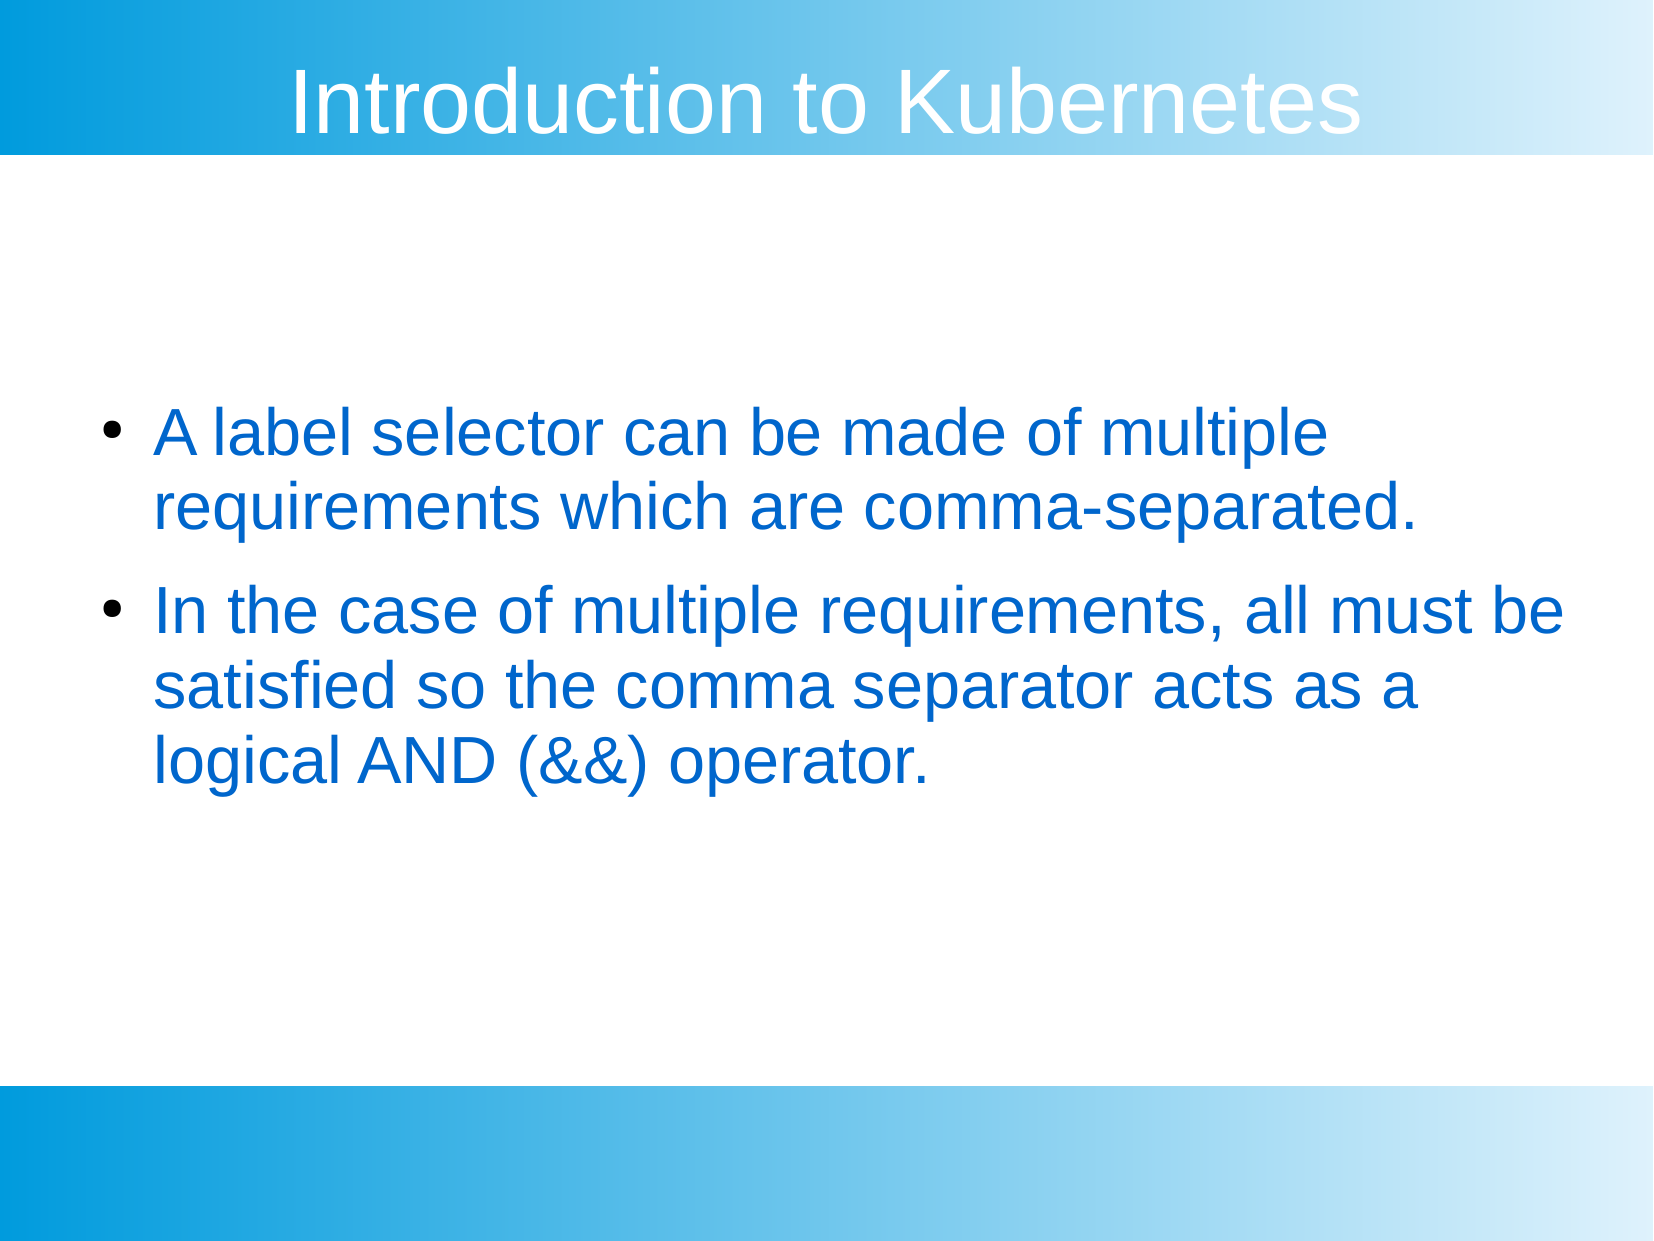

# Introduction to Kubernetes
A label selector can be made of multiple requirements which are comma-separated.
In the case of multiple requirements, all must be satisfied so the comma separator acts as a logical AND (&&) operator.